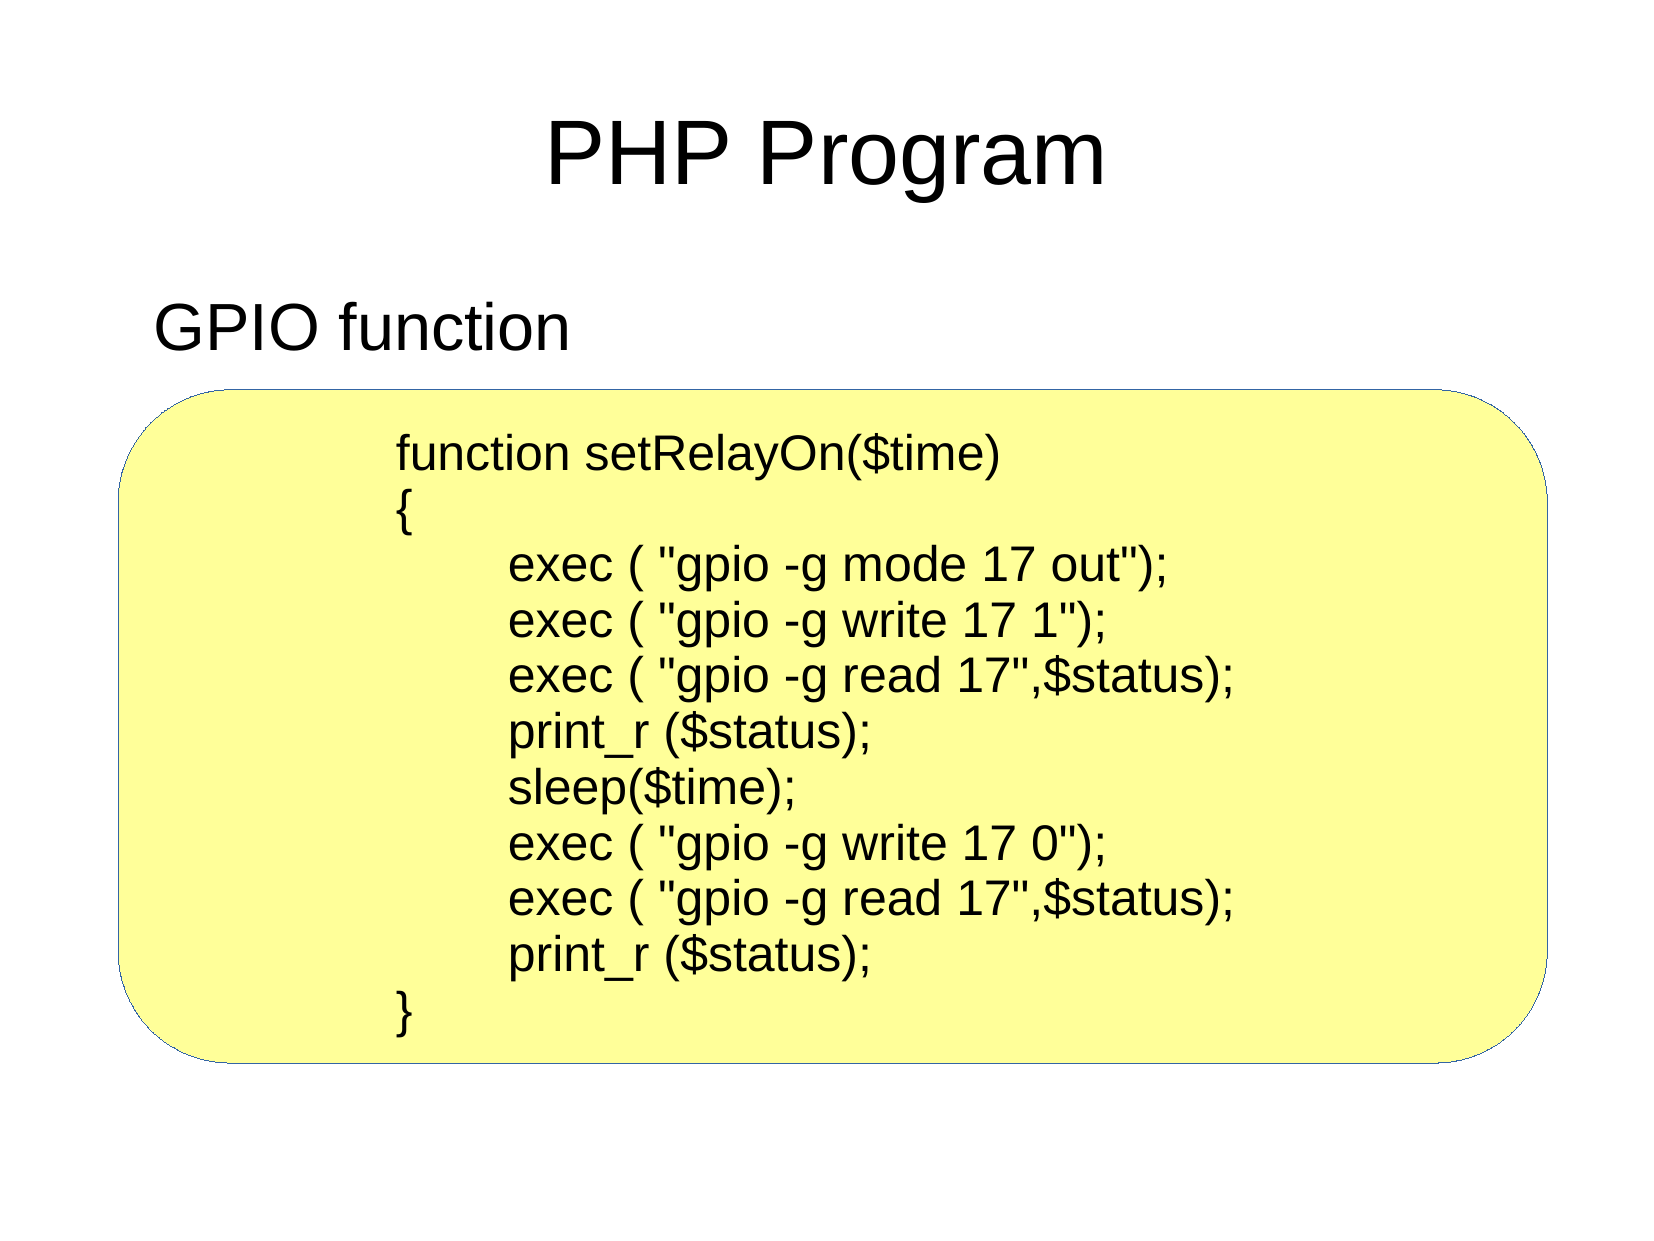

# PHP Program
GPIO function
function setRelayOn($time)
{
 exec ( "gpio -g mode 17 out");
 exec ( "gpio -g write 17 1");
 exec ( "gpio -g read 17",$status);
 print_r ($status);
 sleep($time);
 exec ( "gpio -g write 17 0");
 exec ( "gpio -g read 17",$status);
 print_r ($status);
}